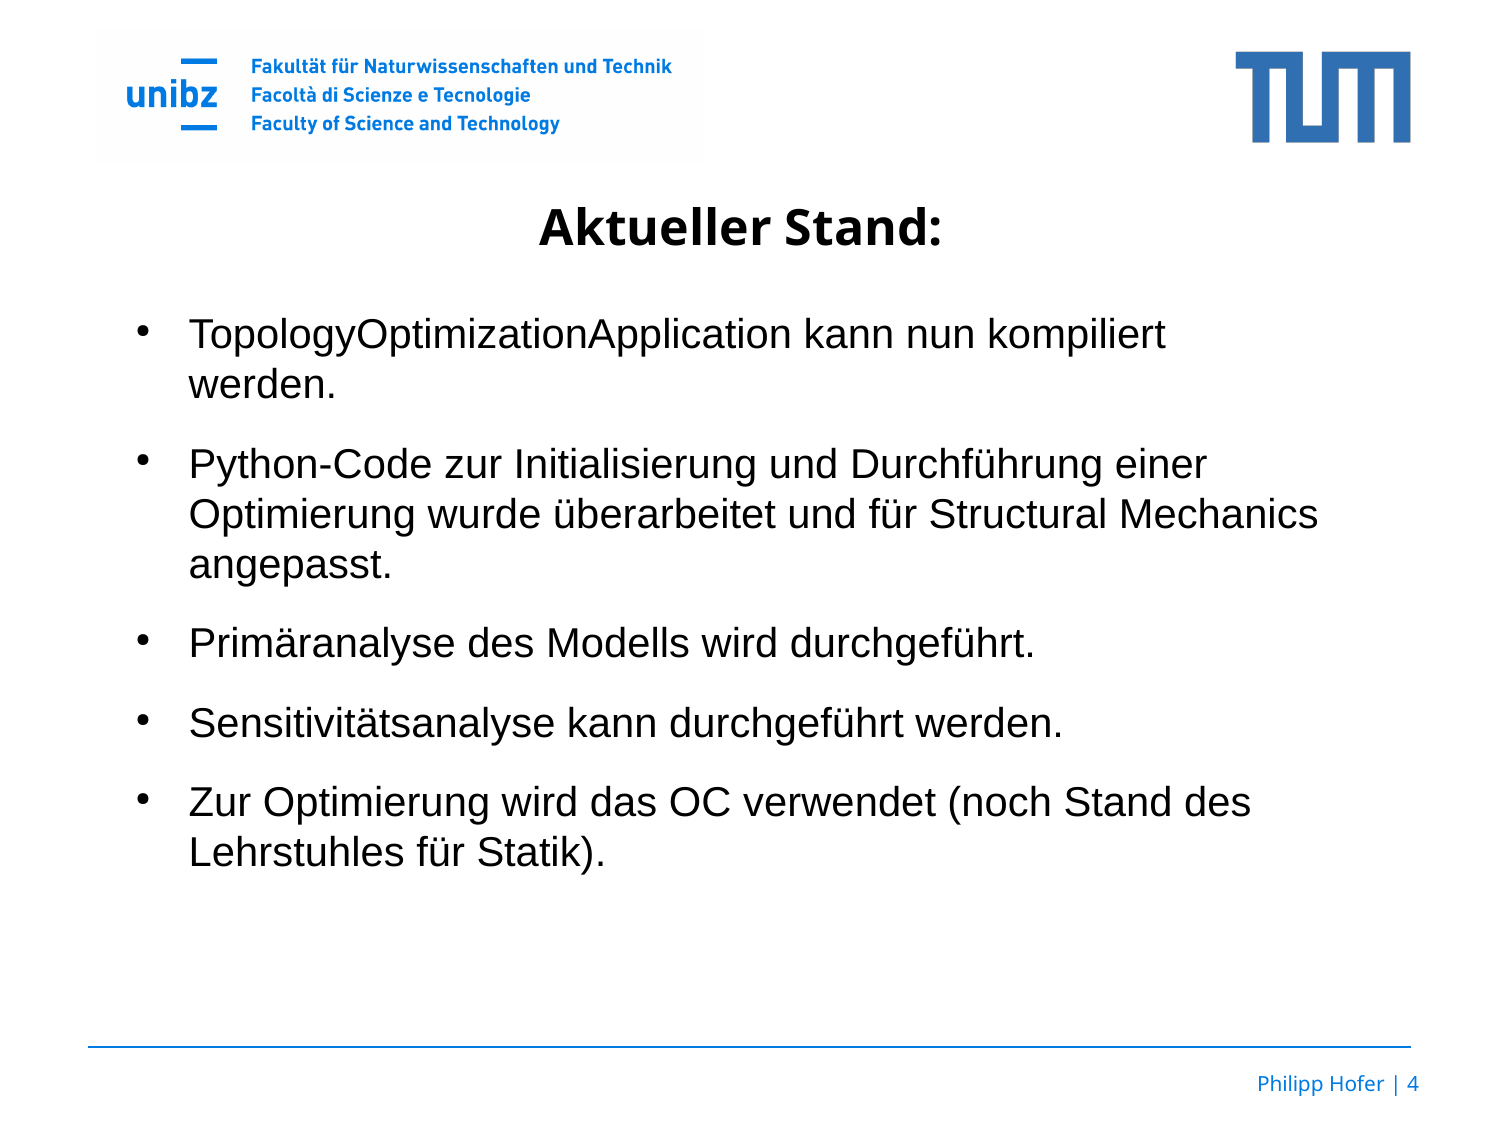

Aktueller Stand:
TopologyOptimizationApplication kann nun kompiliert werden.
Python-Code zur Initialisierung und Durchführung einer Optimierung wurde überarbeitet und für Structural Mechanics angepasst.
Primäranalyse des Modells wird durchgeführt.
Sensitivitätsanalyse kann durchgeführt werden.
Zur Optimierung wird das OC verwendet (noch Stand des Lehrstuhles für Statik).